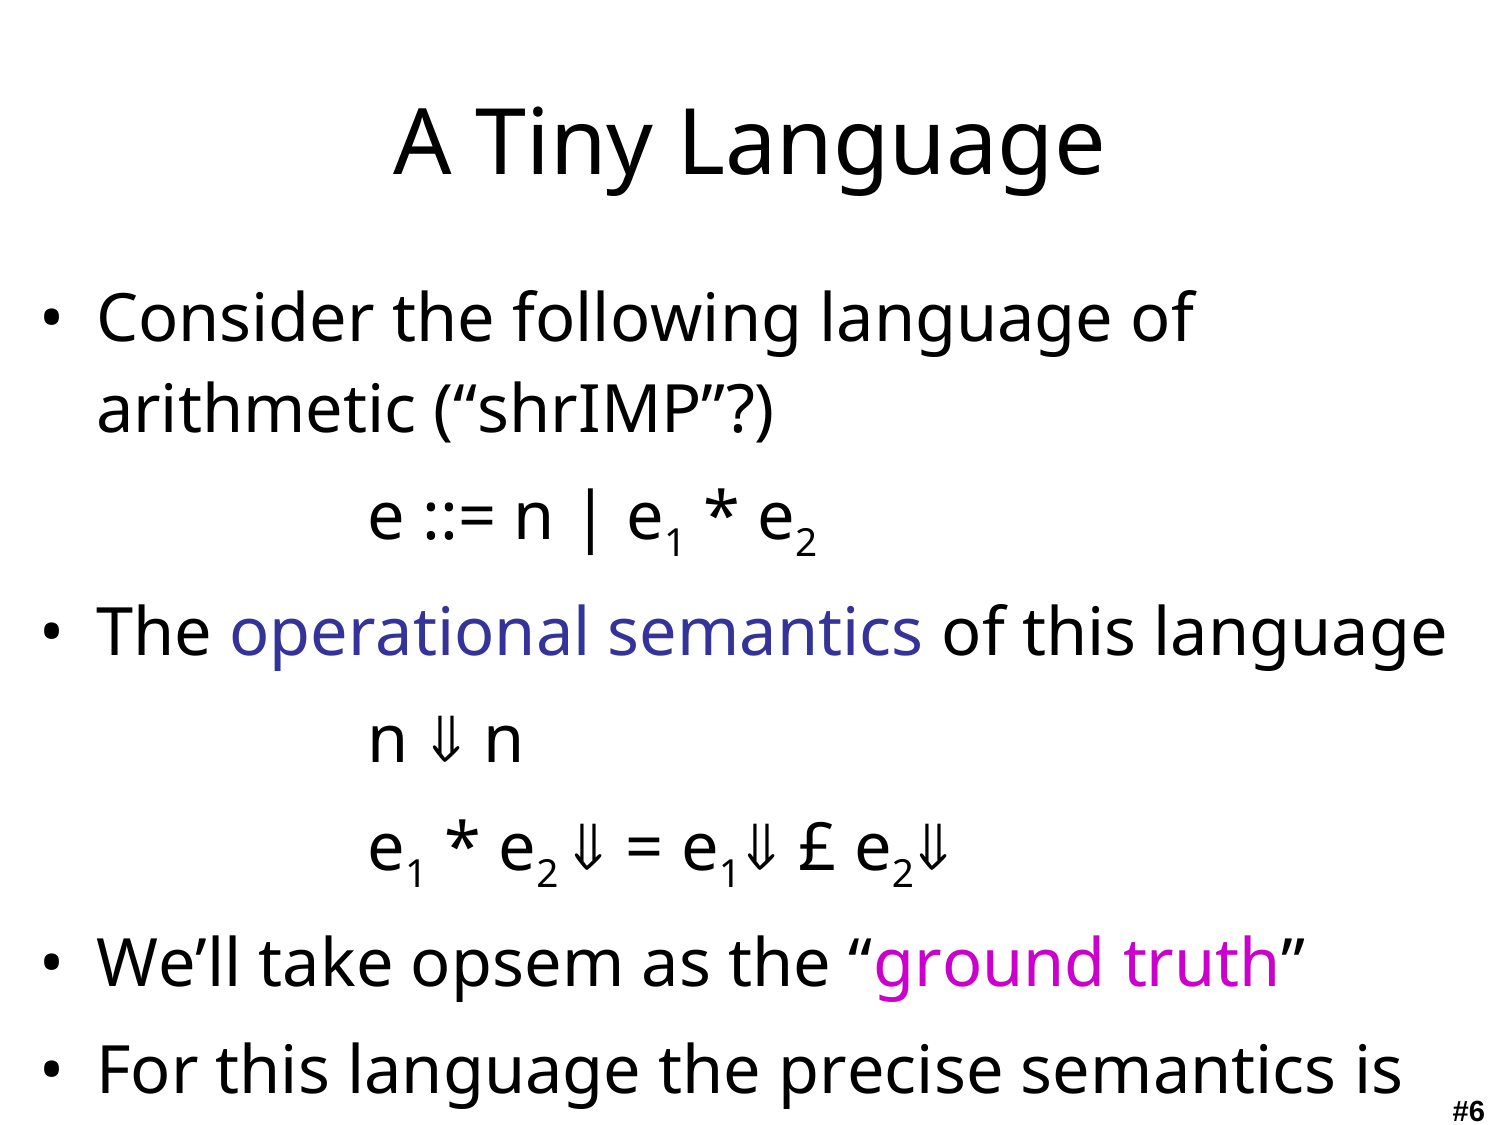

# A Tiny Language
Consider the following language of arithmetic (“shrIMP”?)
 e ::= n | e1 * e2
The operational semantics of this language
 n  n
 e1 * e2  = e1 £ e2
We’ll take opsem as the “ground truth”
For this language the precise semantics is computable (but in general it’s not)
6